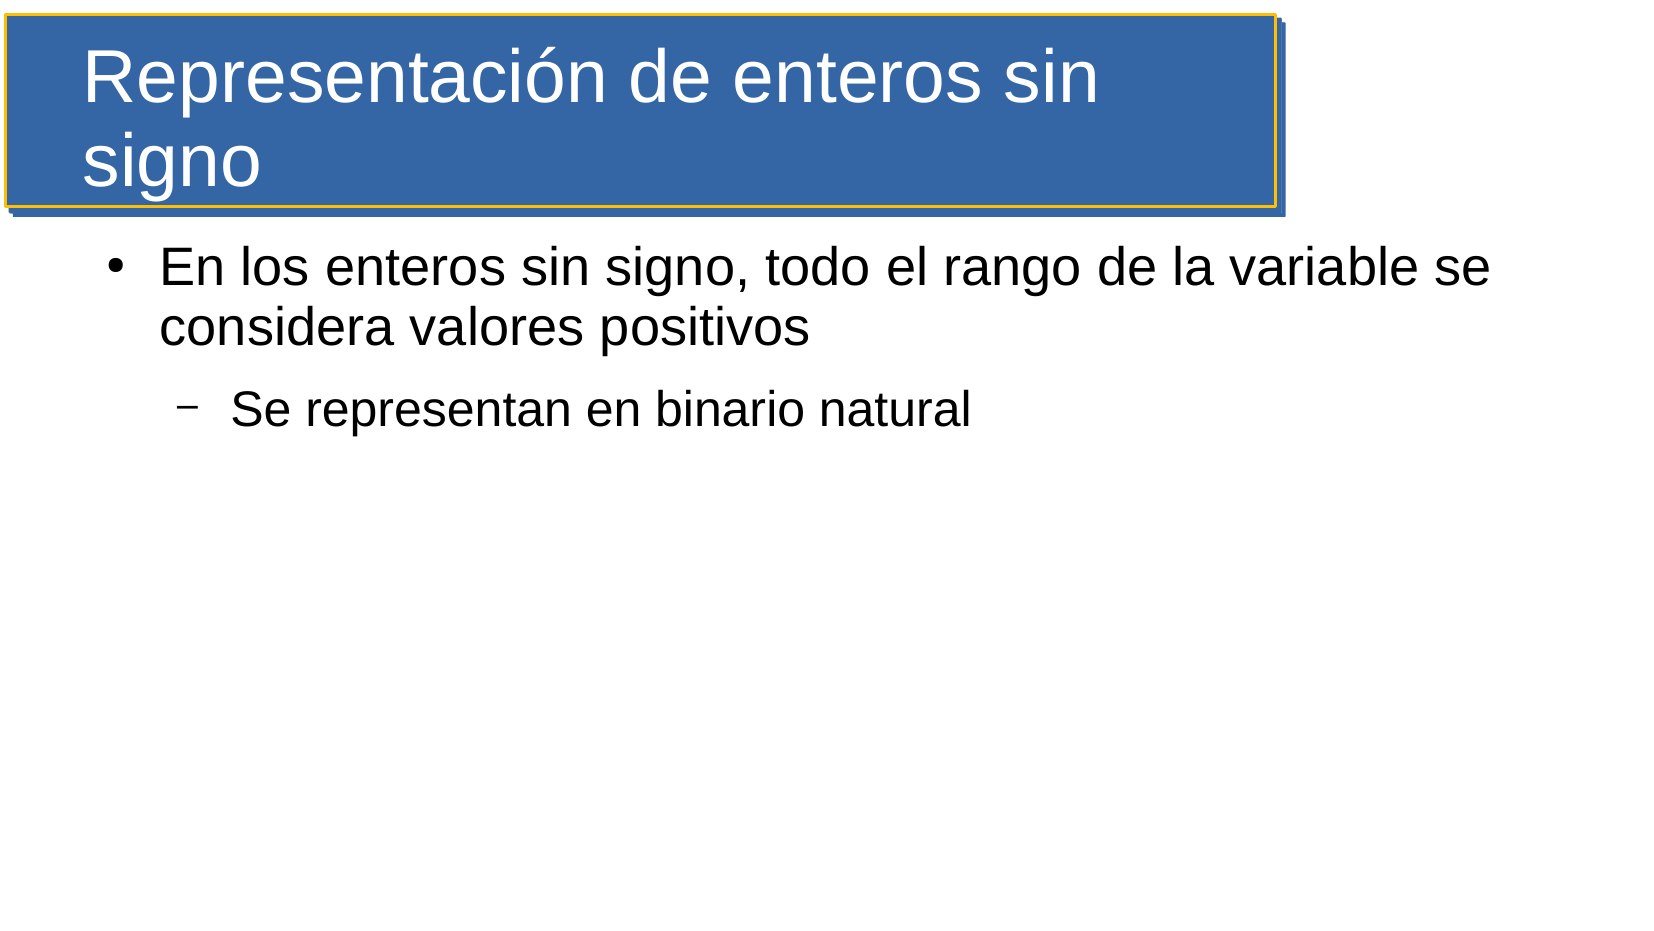

# Representación de enteros sin signo
En los enteros sin signo, todo el rango de la variable se considera valores positivos
Se representan en binario natural